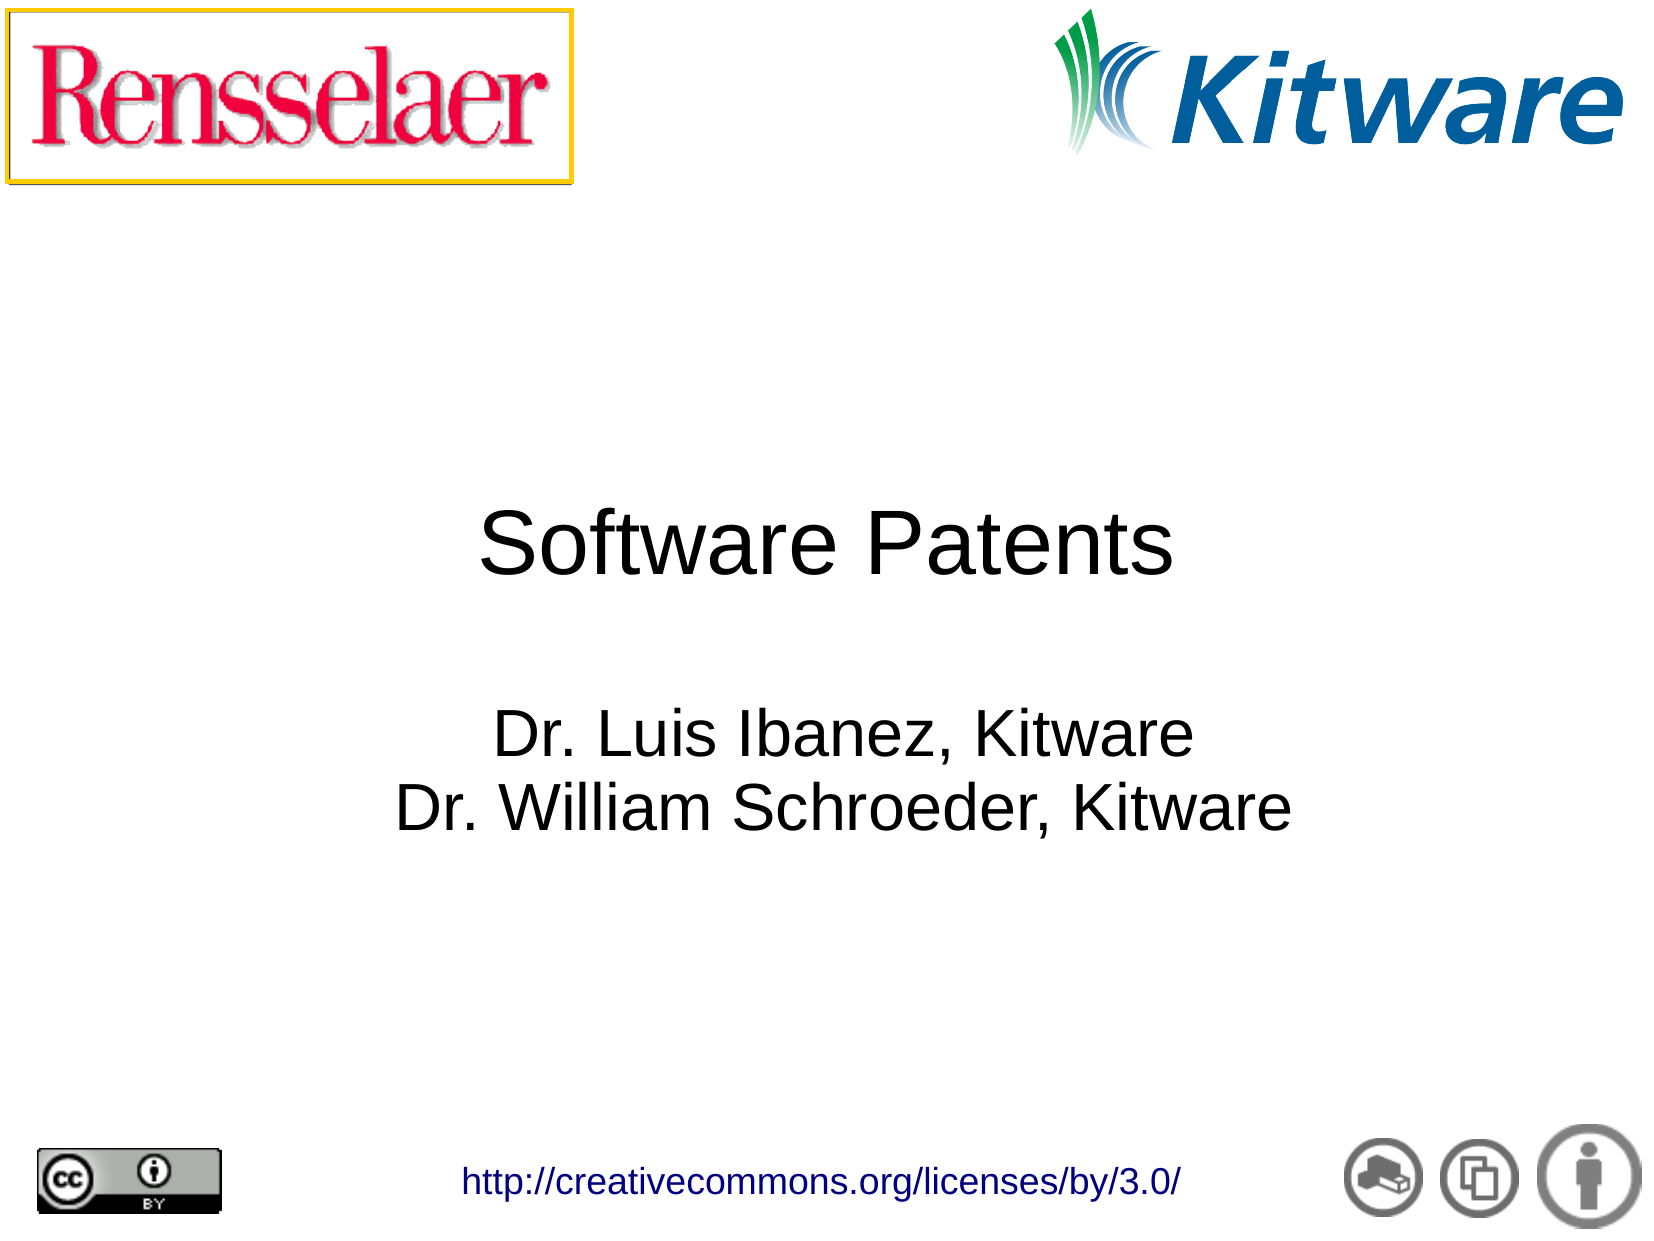

Software Patents
# Dr. Luis Ibanez, Kitware
Dr. William Schroeder, Kitware
http://creativecommons.org/licenses/by/3.0/